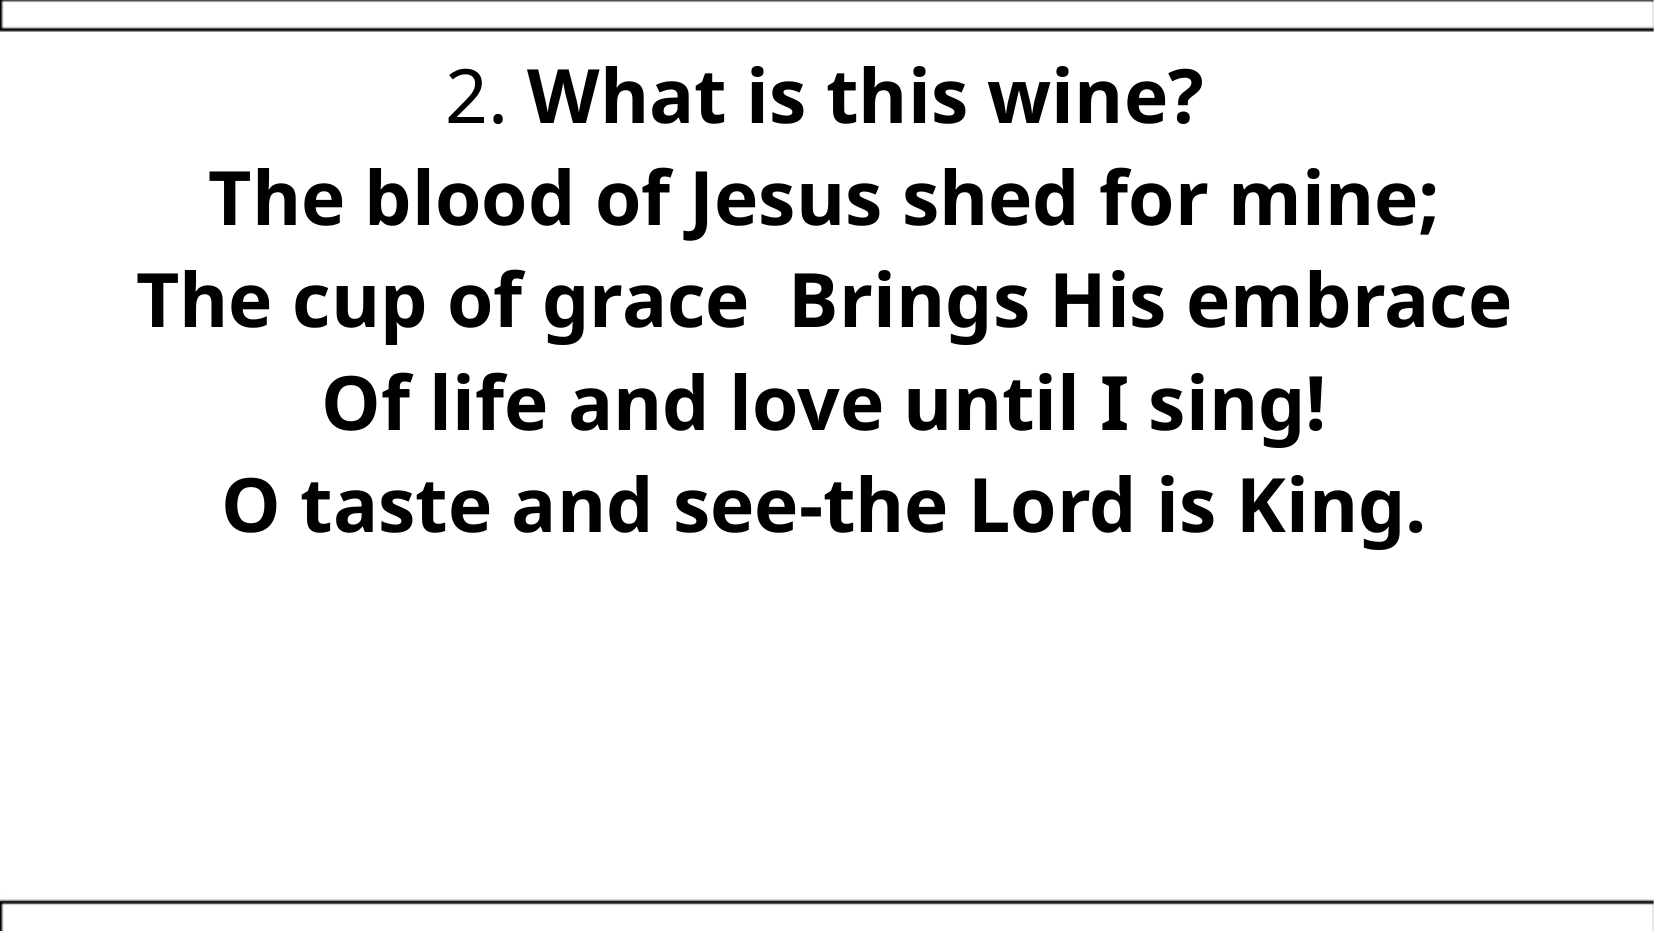

2. What is this wine?
The blood of Jesus shed for mine;
The cup of grace Brings His embrace
Of life and love until I sing!
O taste and see-the Lord is King.